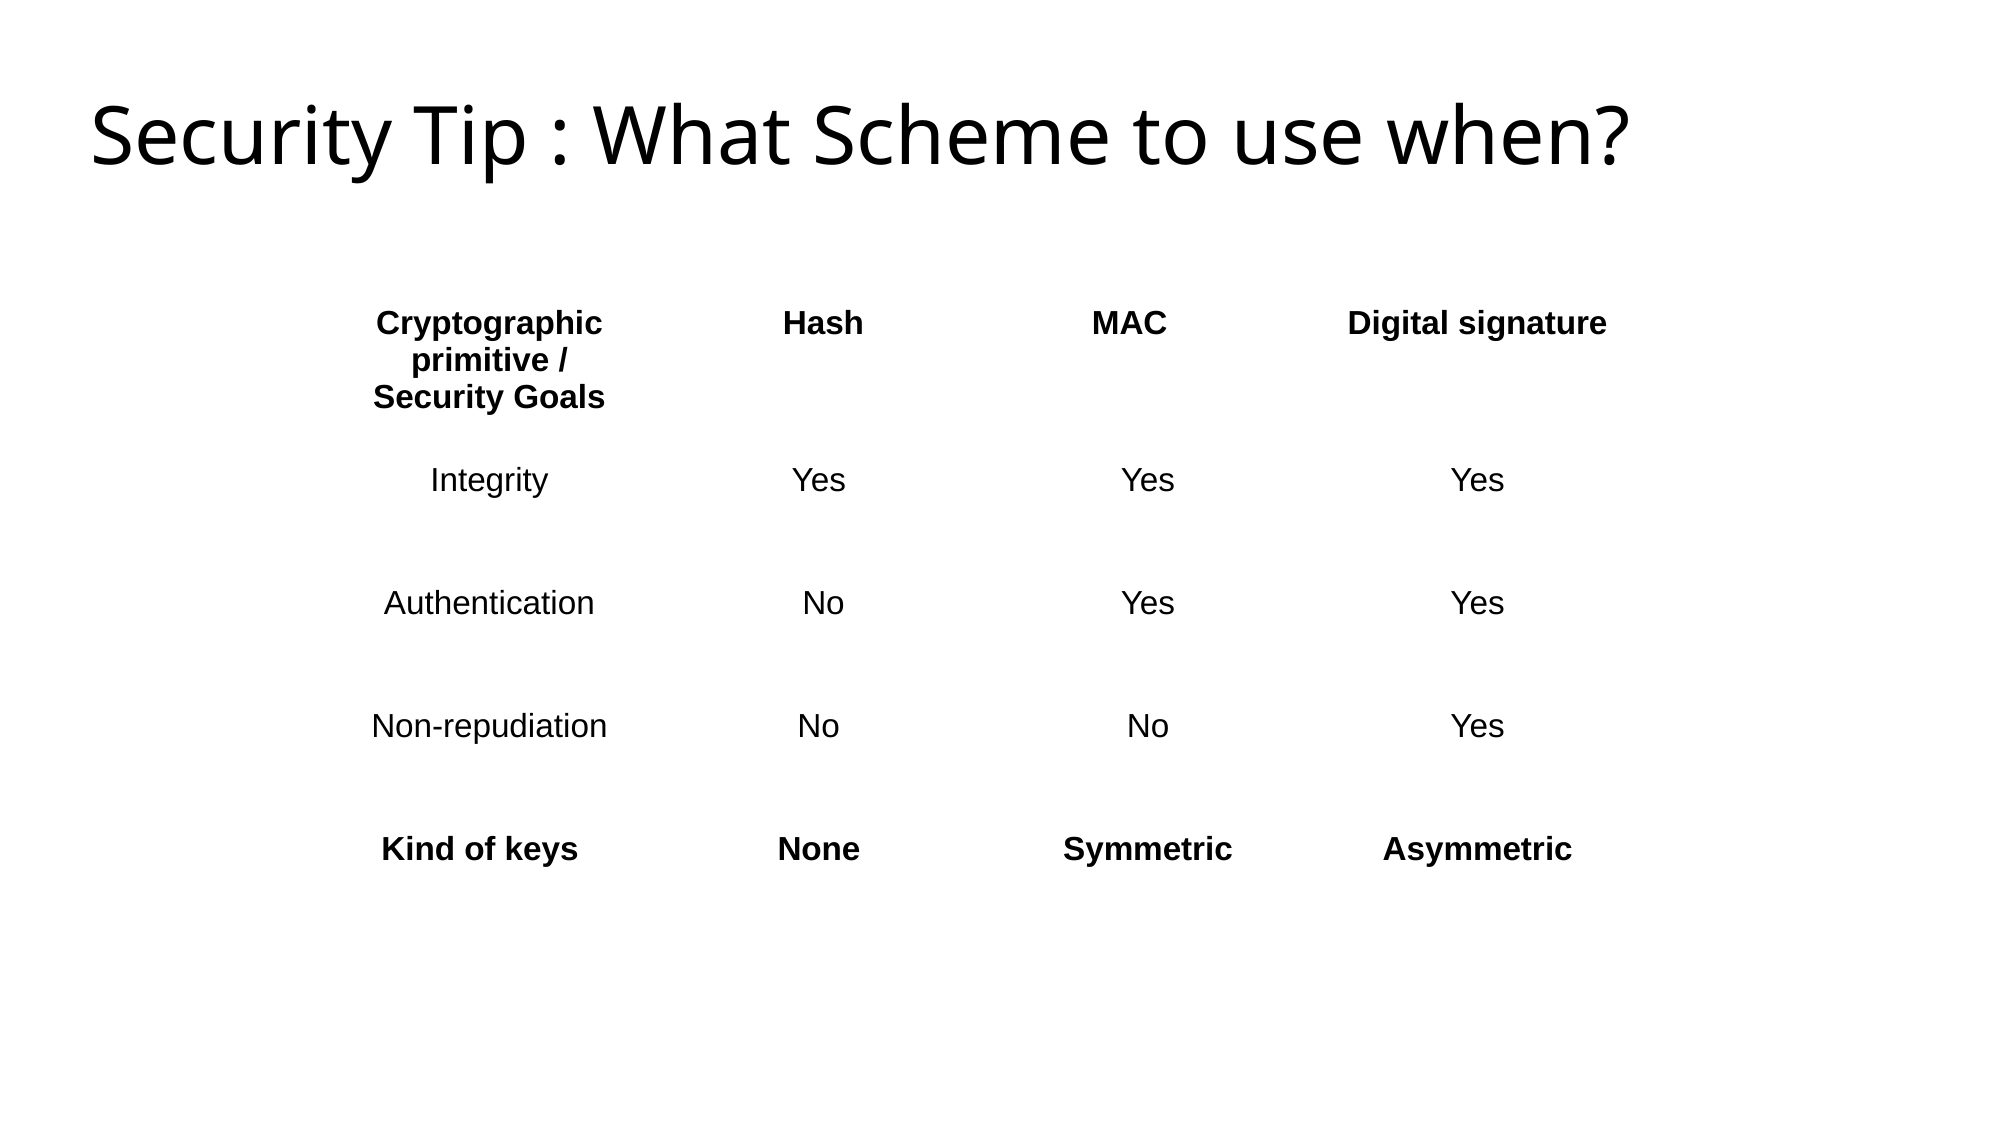

# Security Tip : What Scheme to use when?
| Cryptographic primitive / Security Goals | Hash | MAC | Digital signature |
| --- | --- | --- | --- |
| Integrity | Yes | Yes | Yes |
| Authentication | No | Yes | Yes |
| Non-repudiation | No | No | Yes |
| Kind of keys | None | Symmetric | Asymmetric |